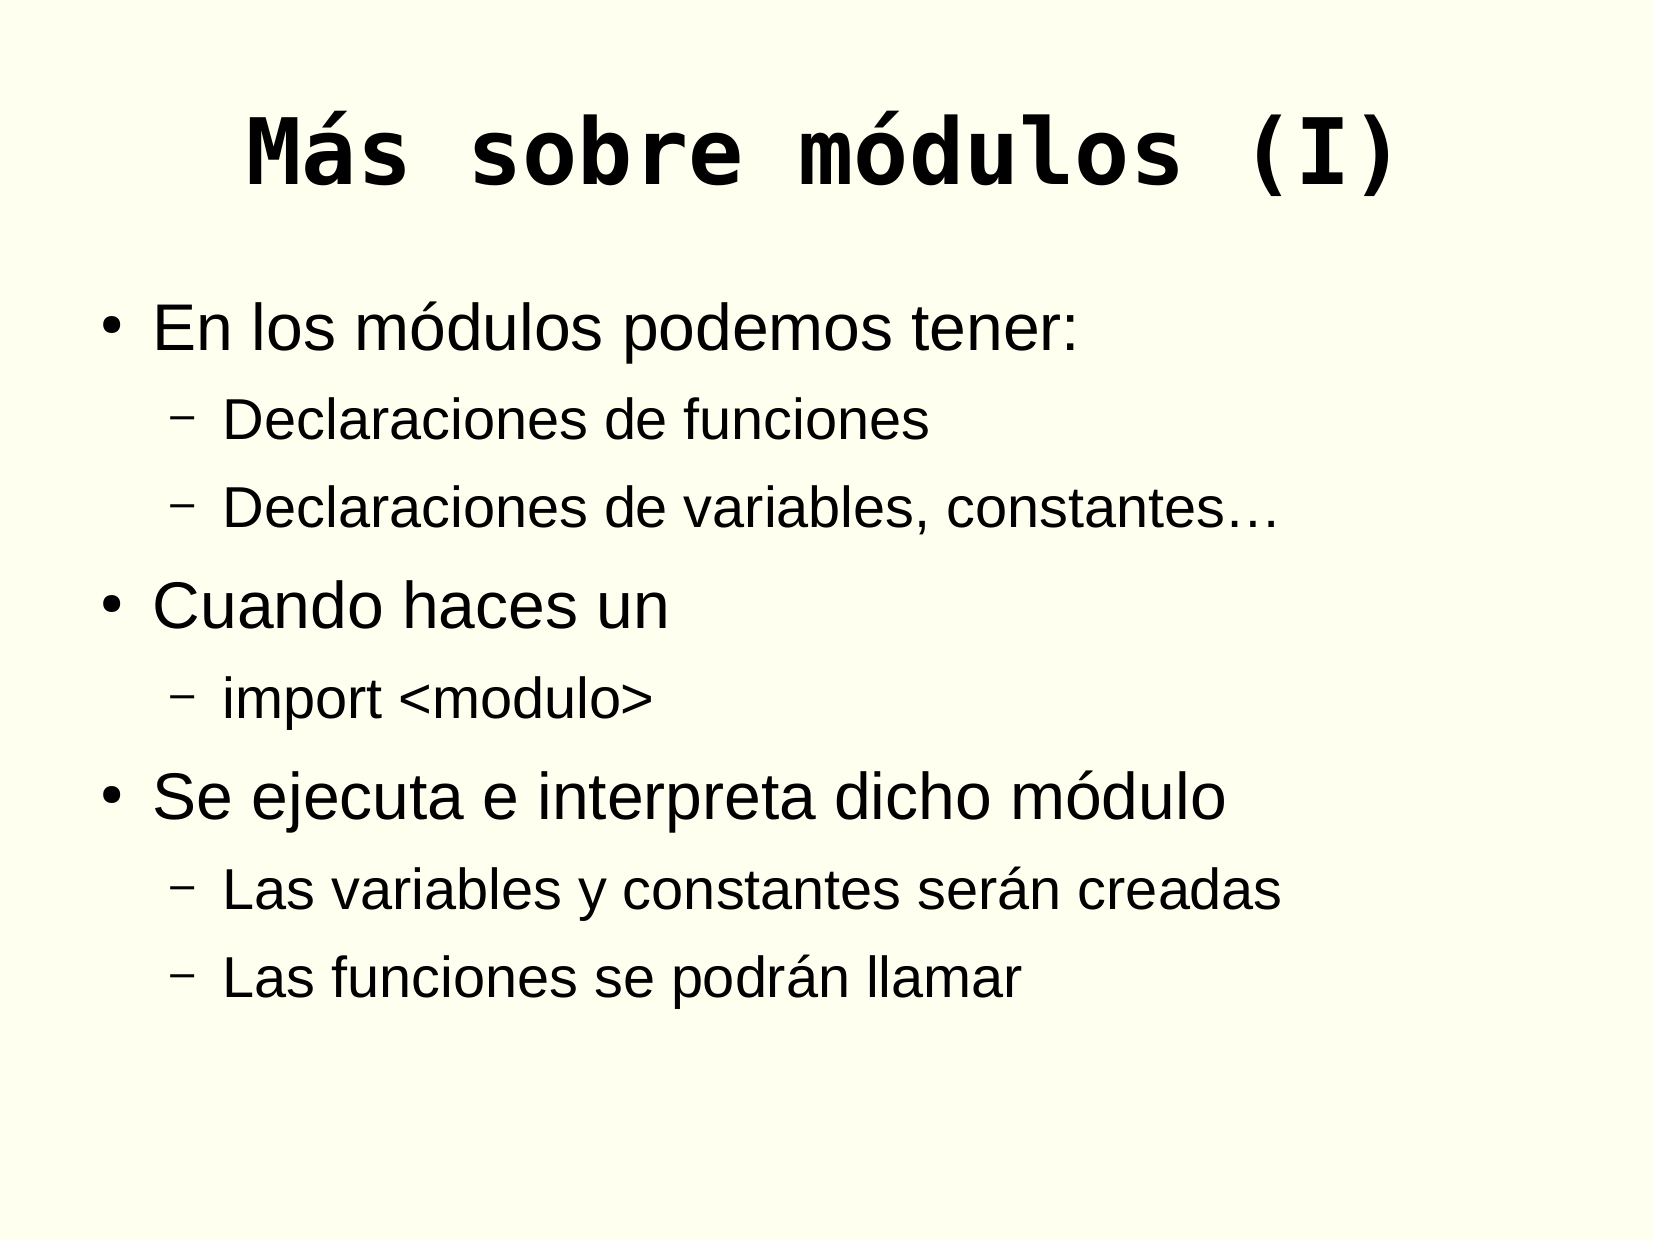

# Más sobre módulos (I)
En los módulos podemos tener:
Declaraciones de funciones
Declaraciones de variables, constantes…
Cuando haces un
import <modulo>
Se ejecuta e interpreta dicho módulo
Las variables y constantes serán creadas
Las funciones se podrán llamar